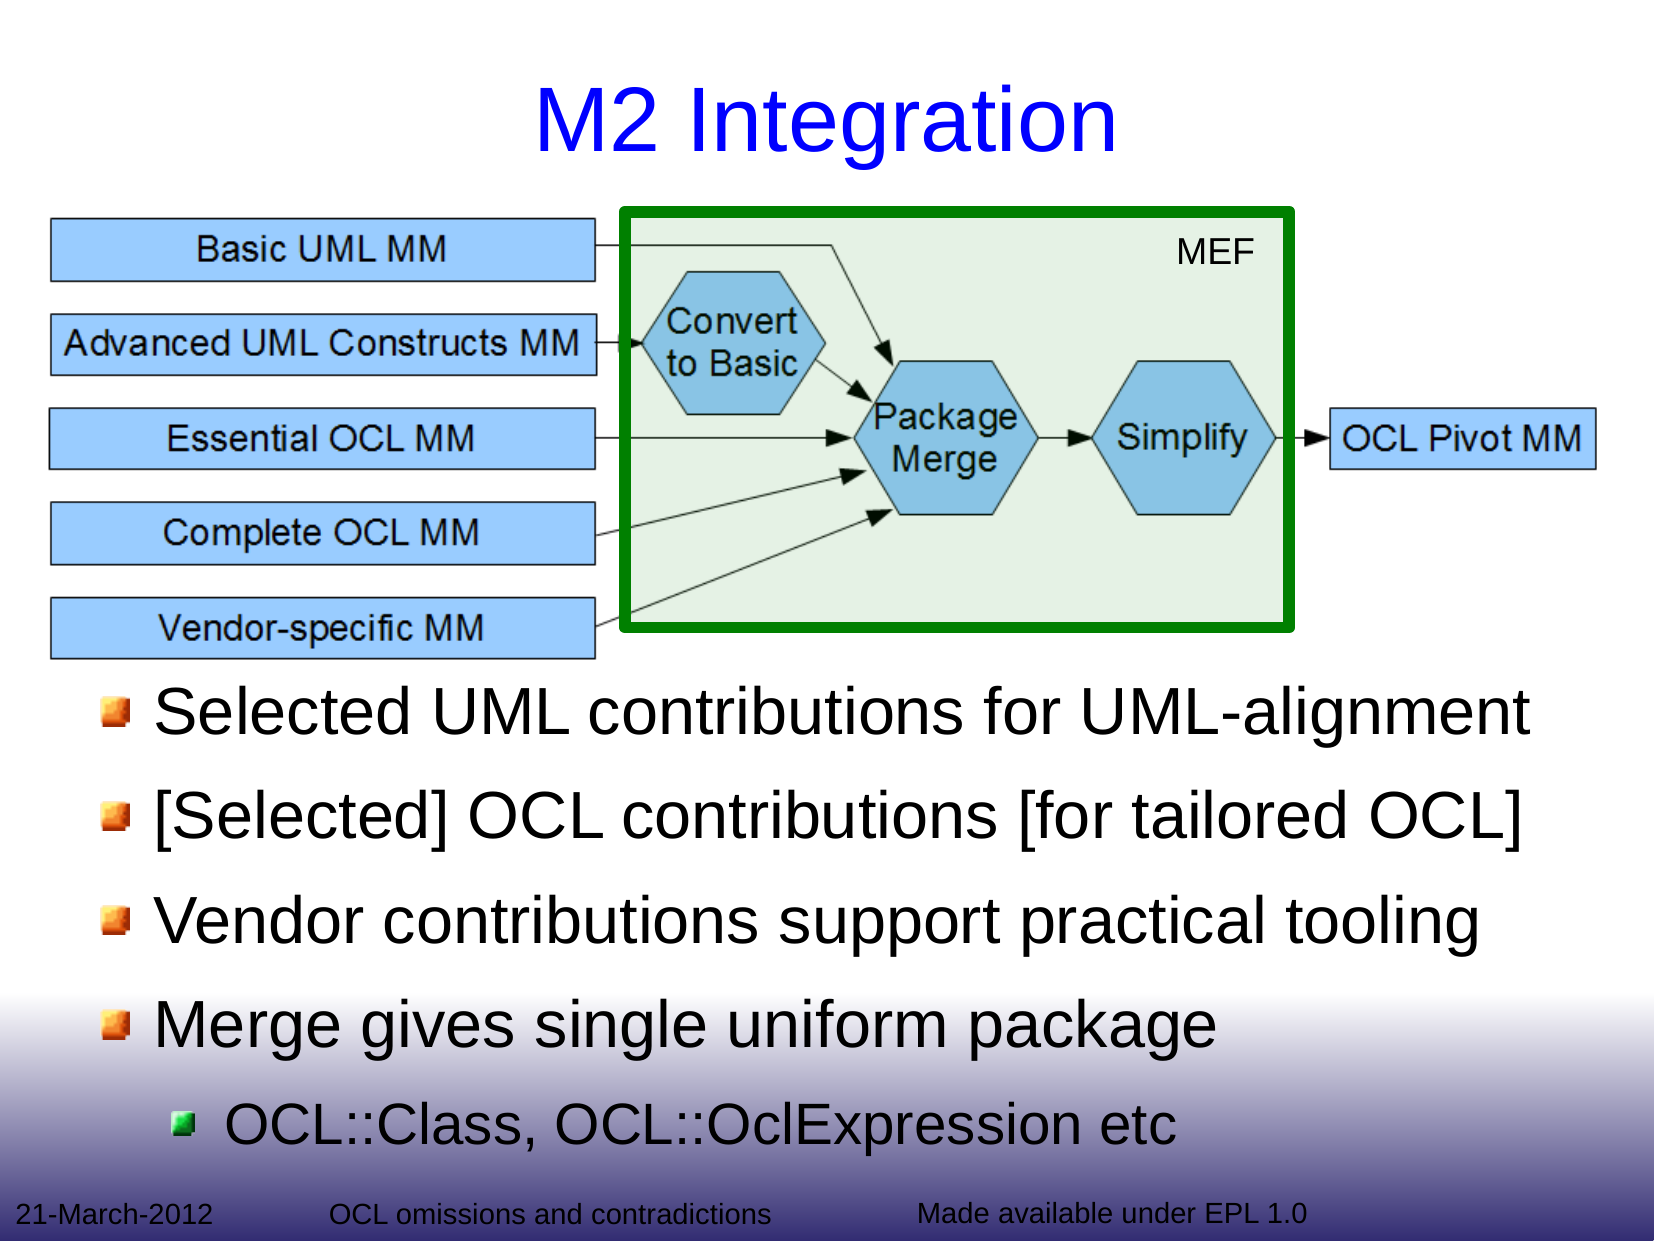

# M2 Integration
MEF
Selected UML contributions for UML-alignment
[Selected] OCL contributions [for tailored OCL]
Vendor contributions support practical tooling
Merge gives single uniform package
OCL::Class, OCL::OclExpression etc
21-March-2012
OCL omissions and contradictions